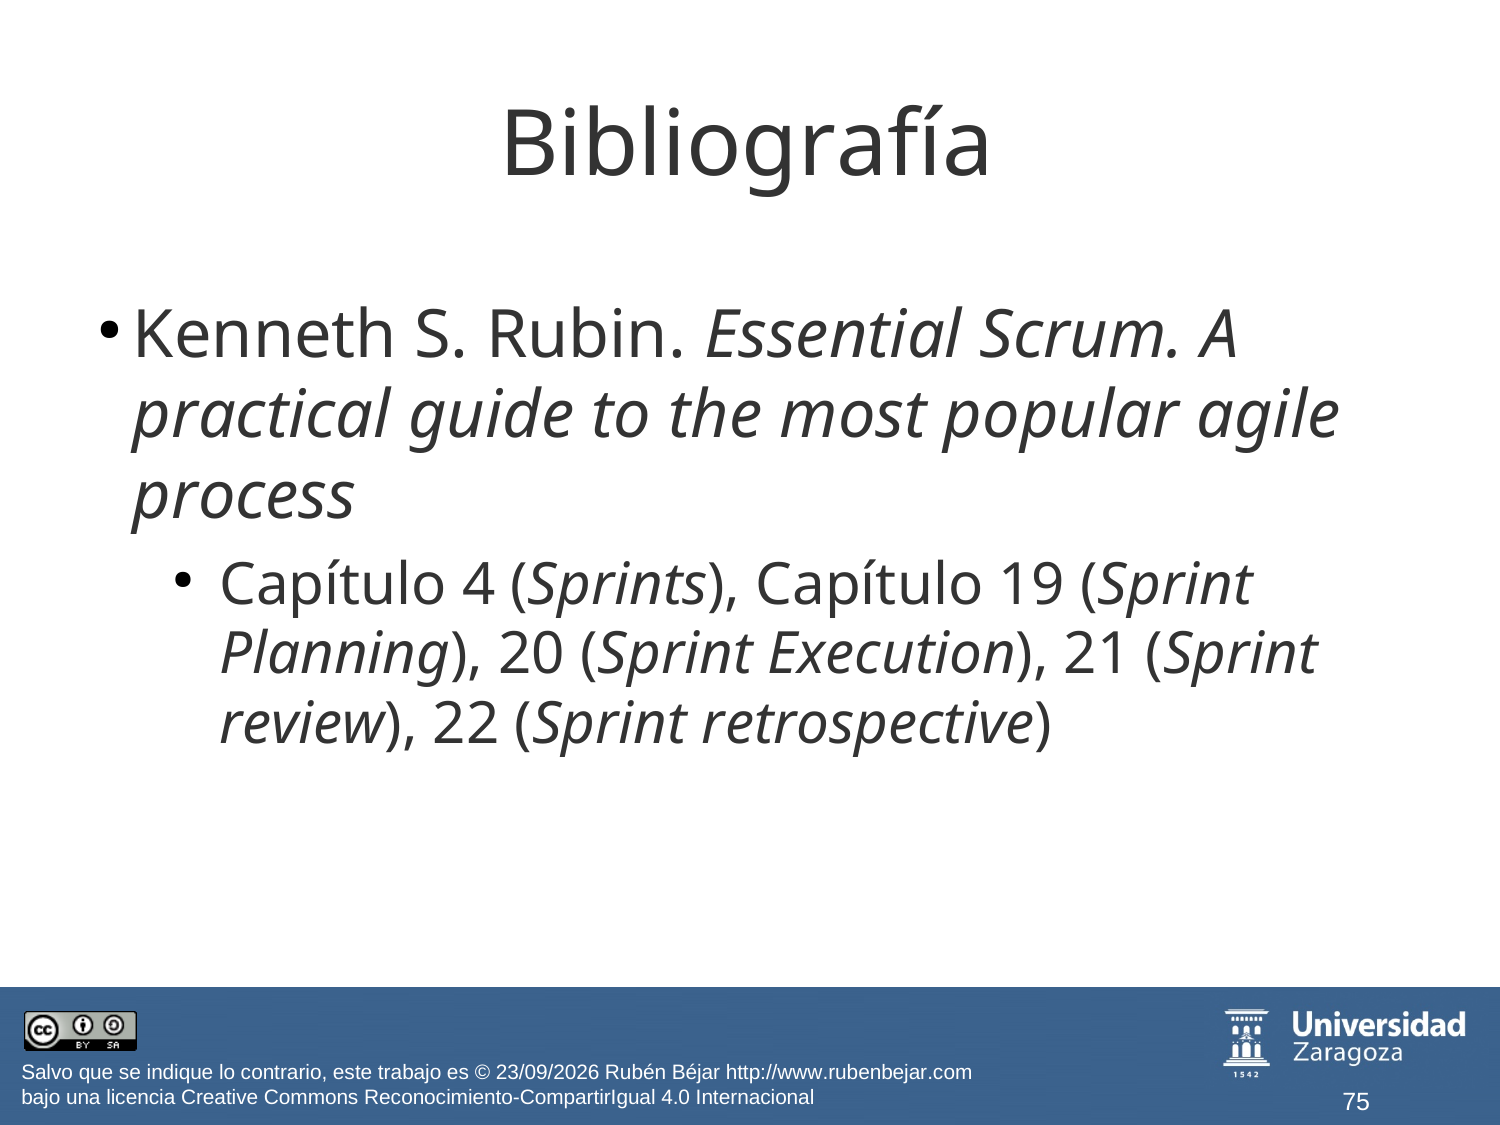

# Bibliografía
Kenneth S. Rubin. Essential Scrum. A practical guide to the most popular agile process
Capítulo 4 (Sprints), Capítulo 19 (Sprint Planning), 20 (Sprint Execution), 21 (Sprint review), 22 (Sprint retrospective)